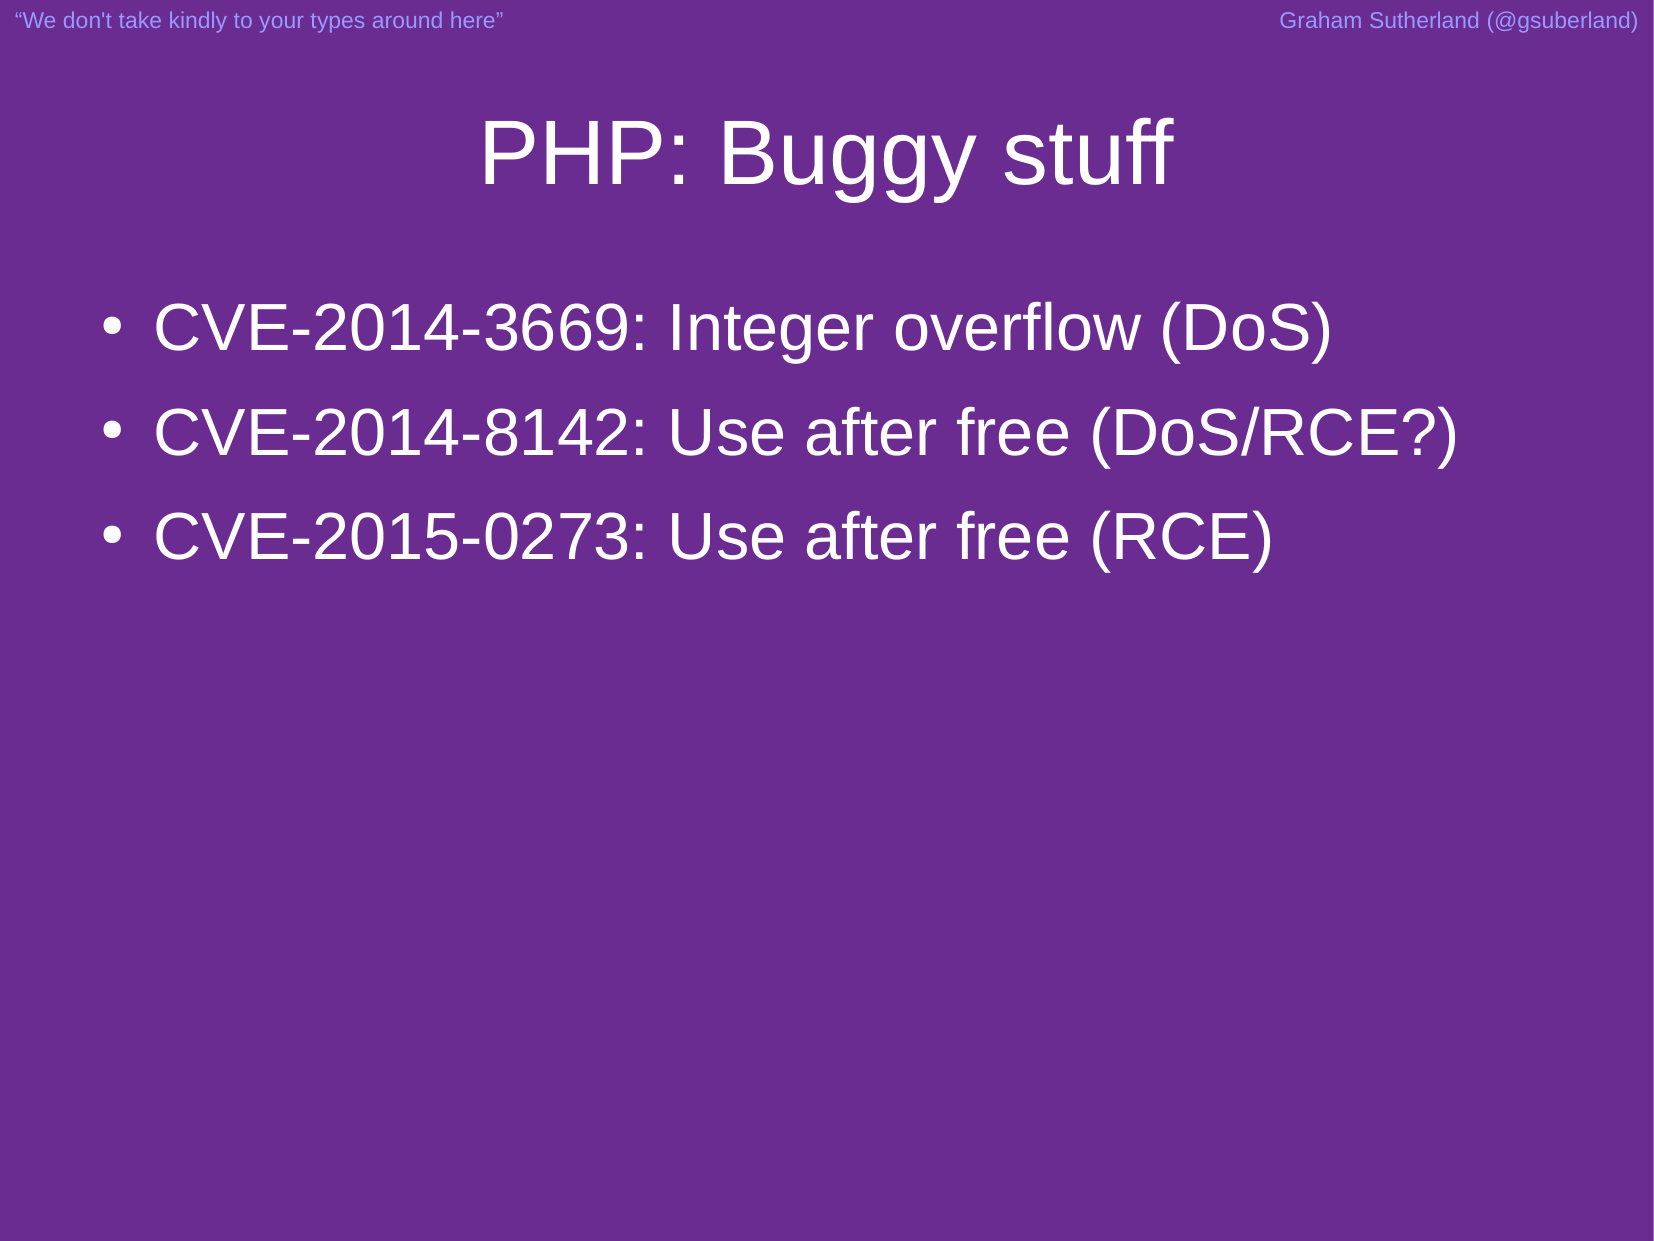

# PHP: Buggy stuff
CVE-2014-3669: Integer overflow (DoS)
CVE-2014-8142: Use after free (DoS/RCE?)
CVE-2015-0273: Use after free (RCE)